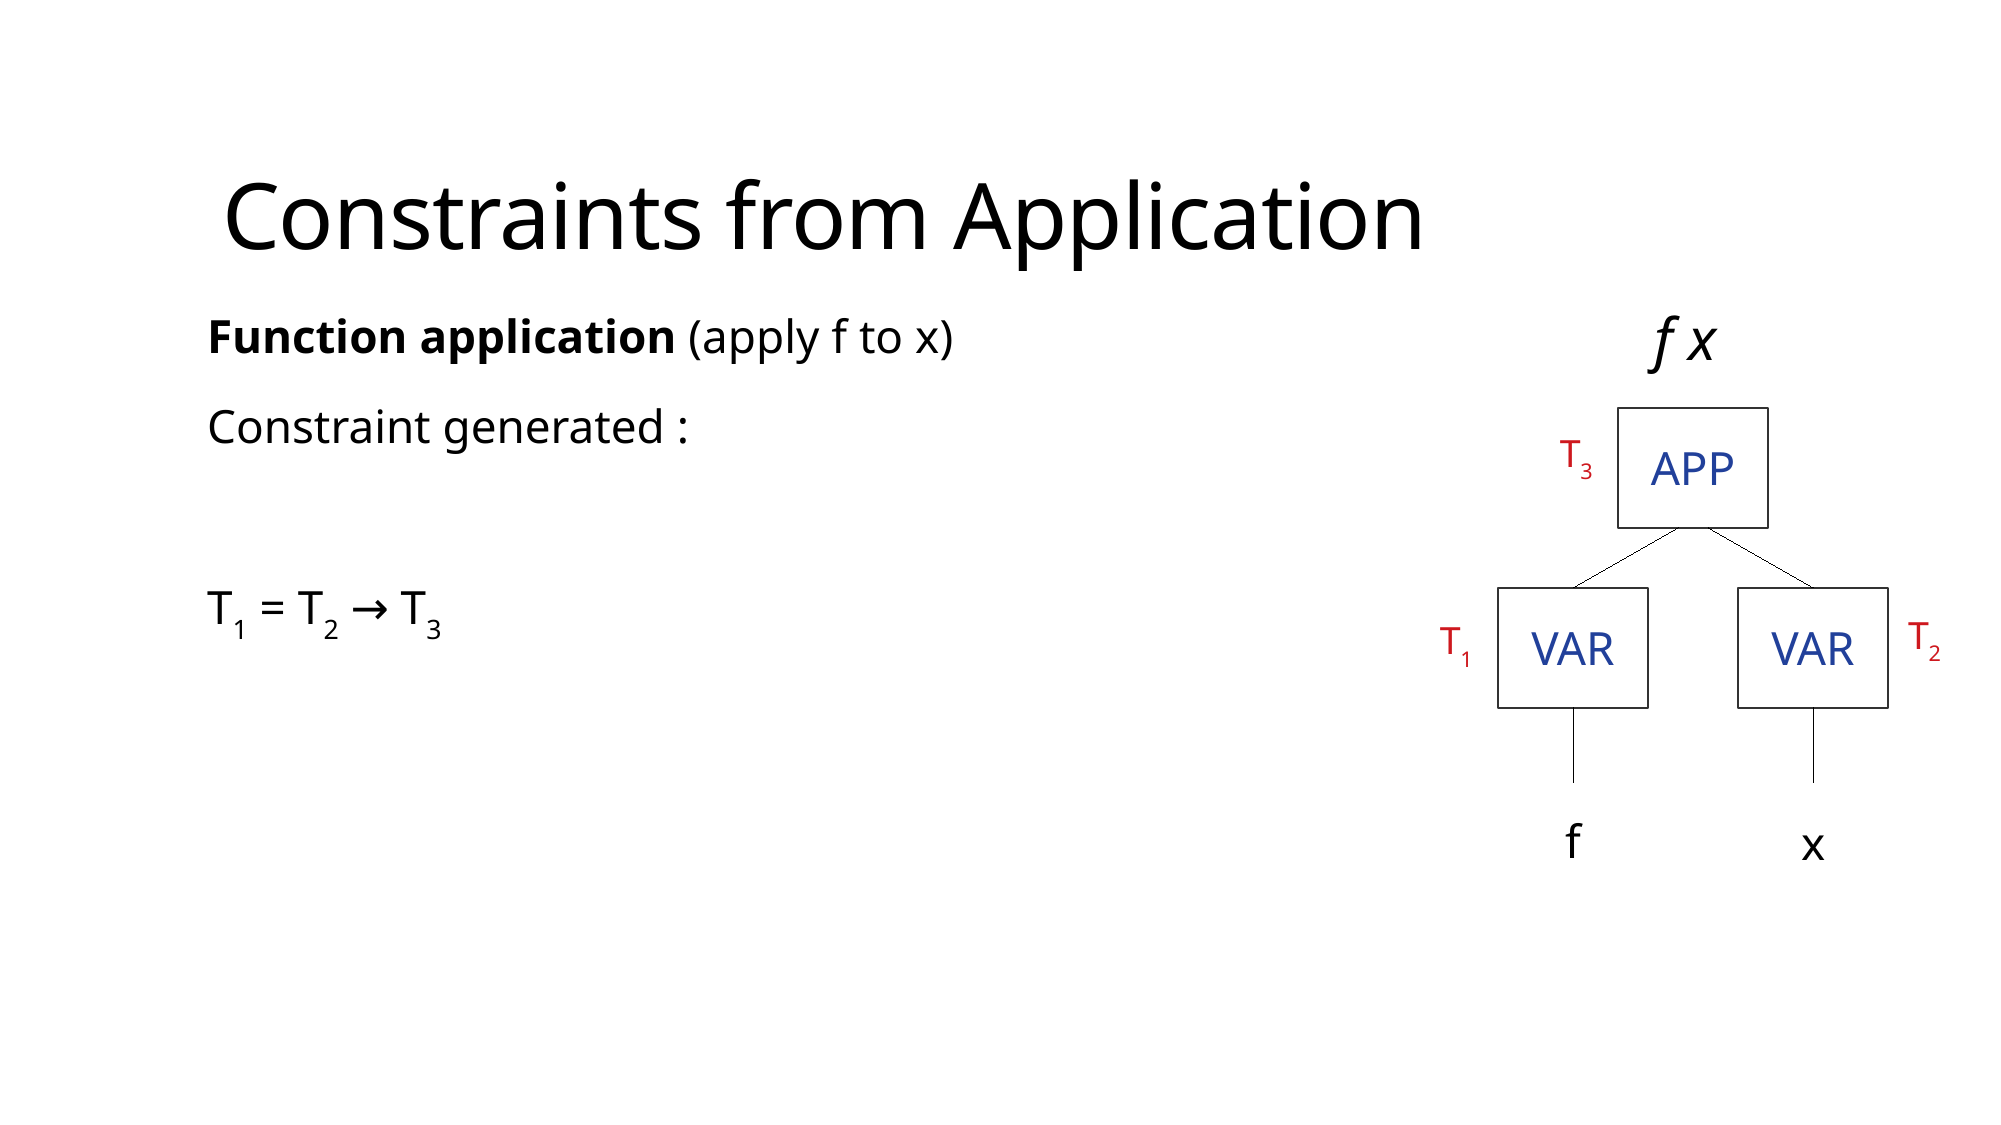

# Constraints from Application
f x
Function application (apply f to x)
Constraint generated :
T1 = T2 → T3
APP
T3
VAR
VAR
T2
T1
f
x